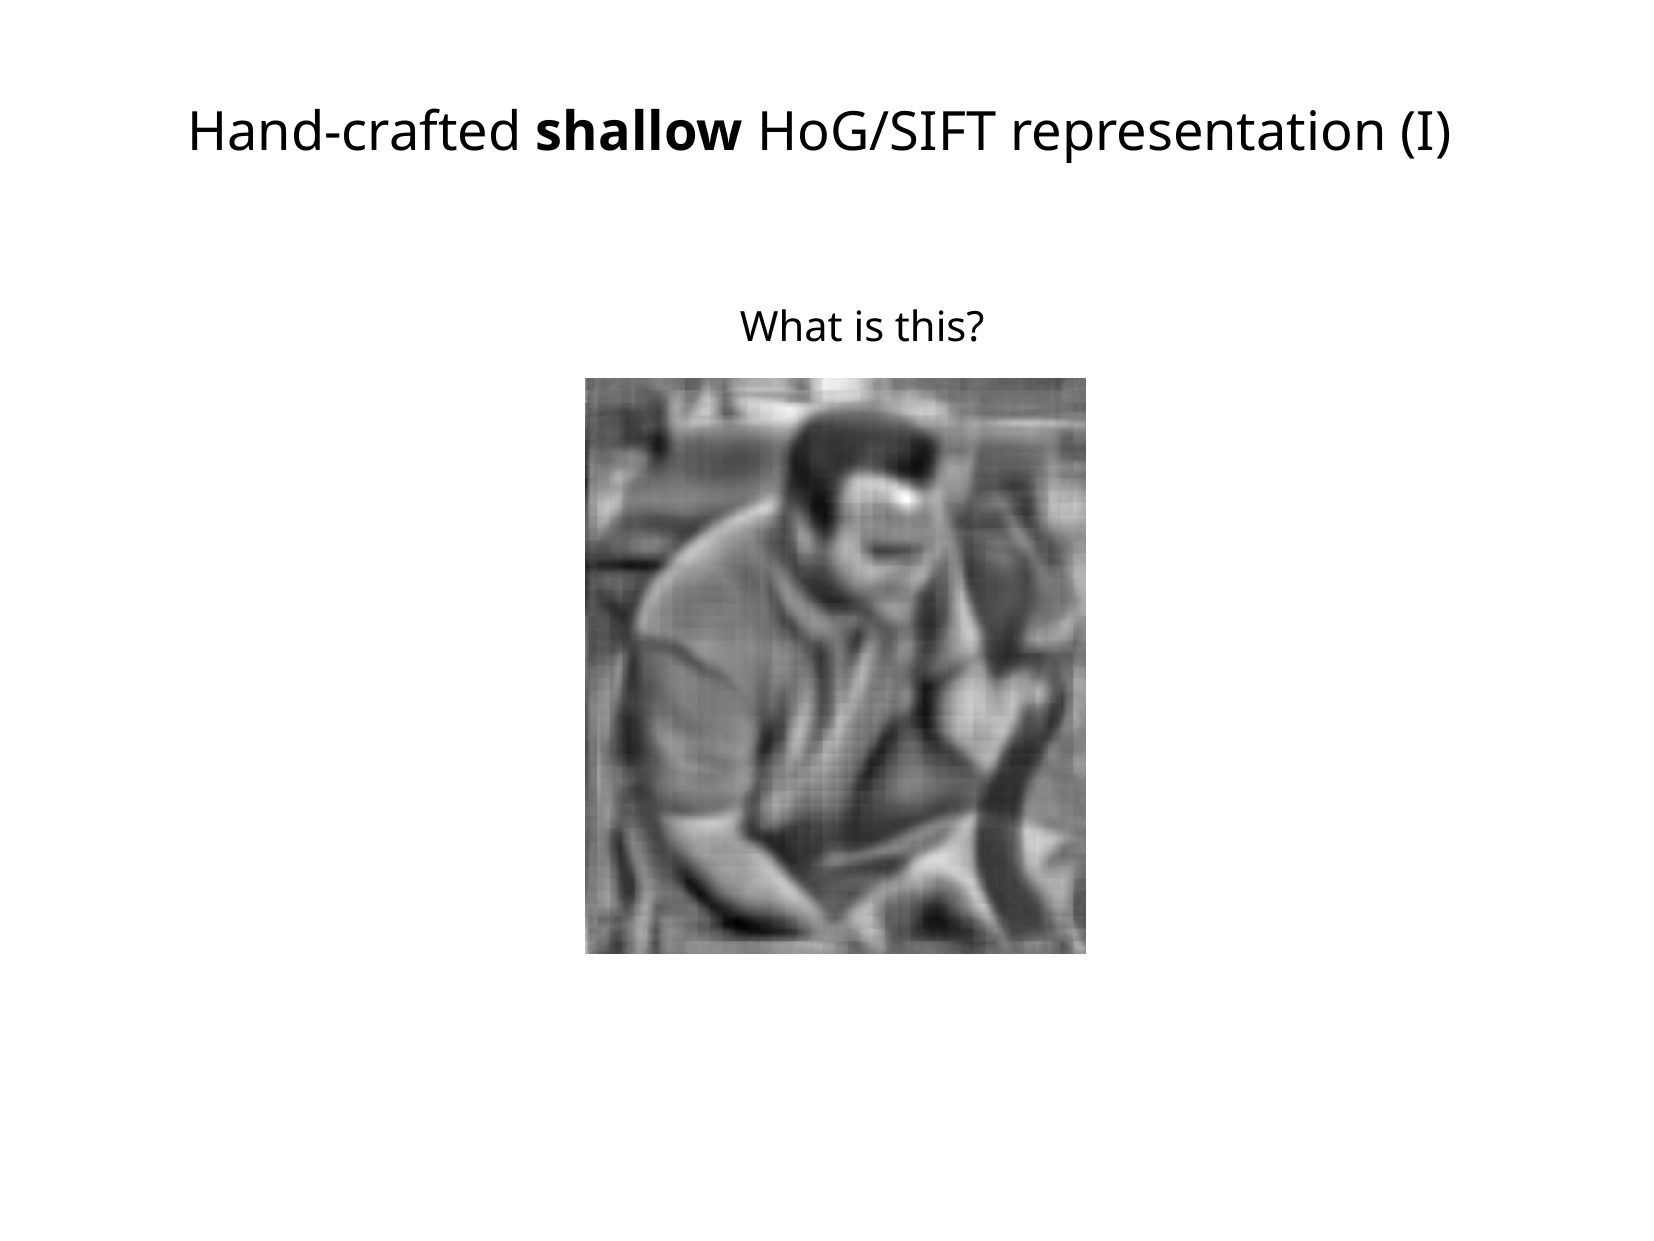

# Hand-crafted shallow HoG/SIFT representation (I)
What is this?